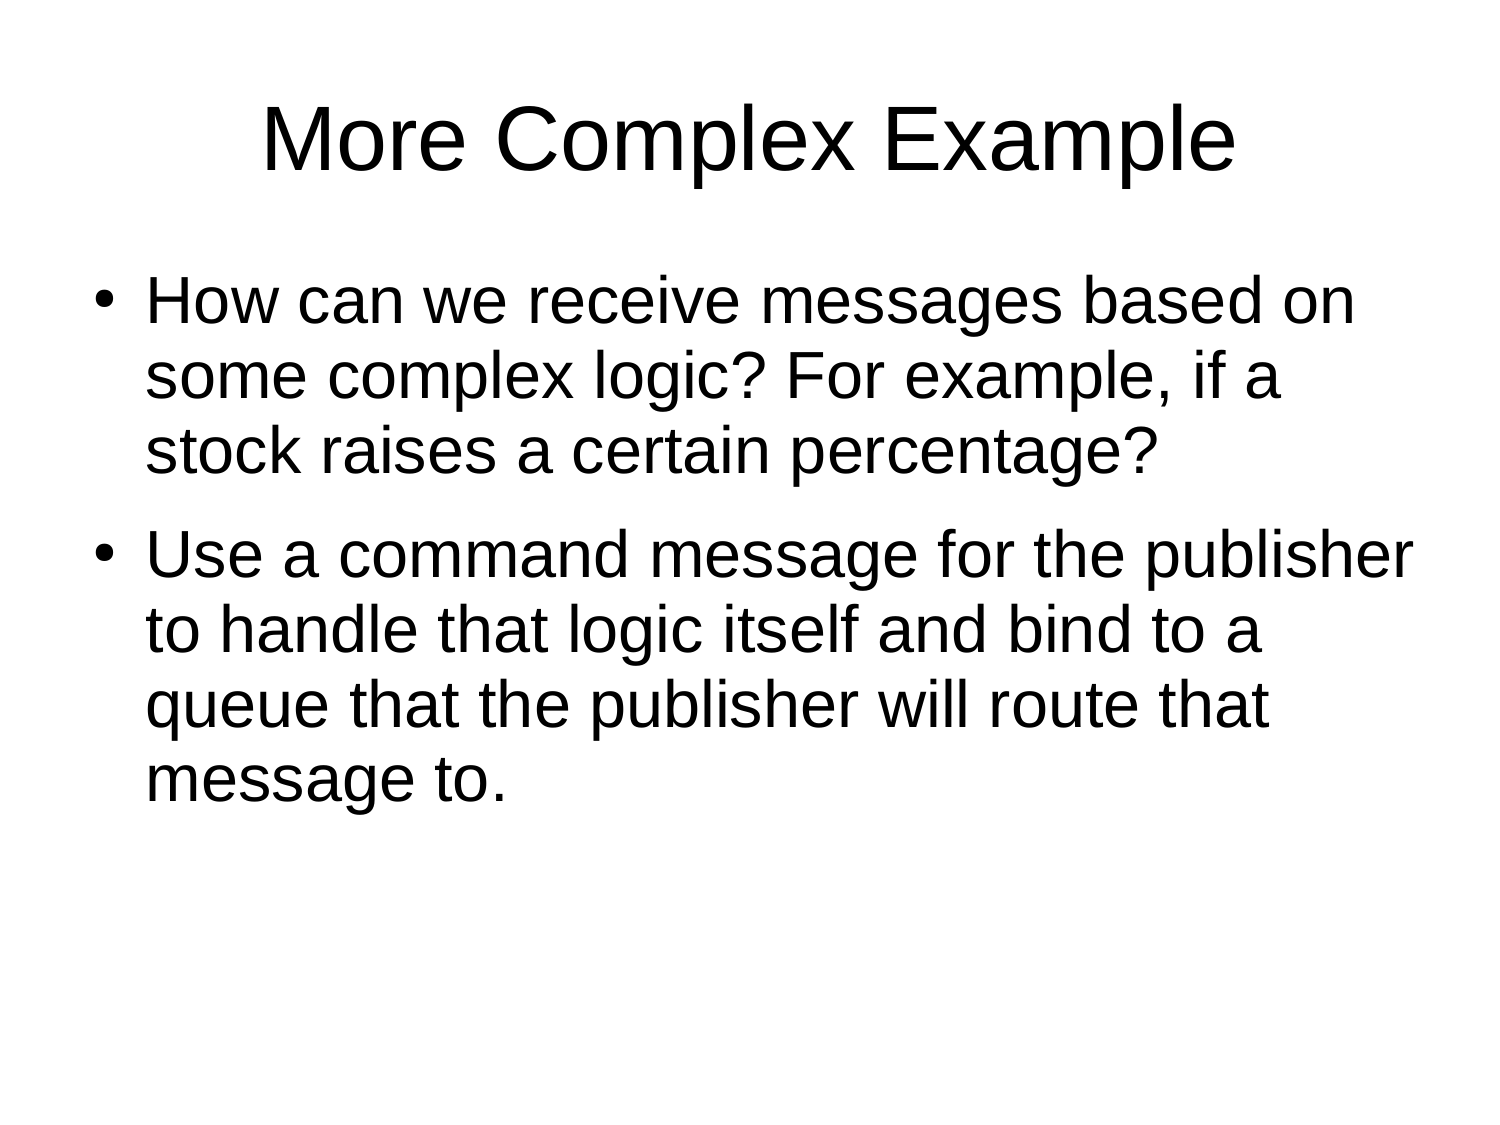

# More Complex Example
How can we receive messages based on some complex logic? For example, if a stock raises a certain percentage?
Use a command message for the publisher to handle that logic itself and bind to a queue that the publisher will route that message to.